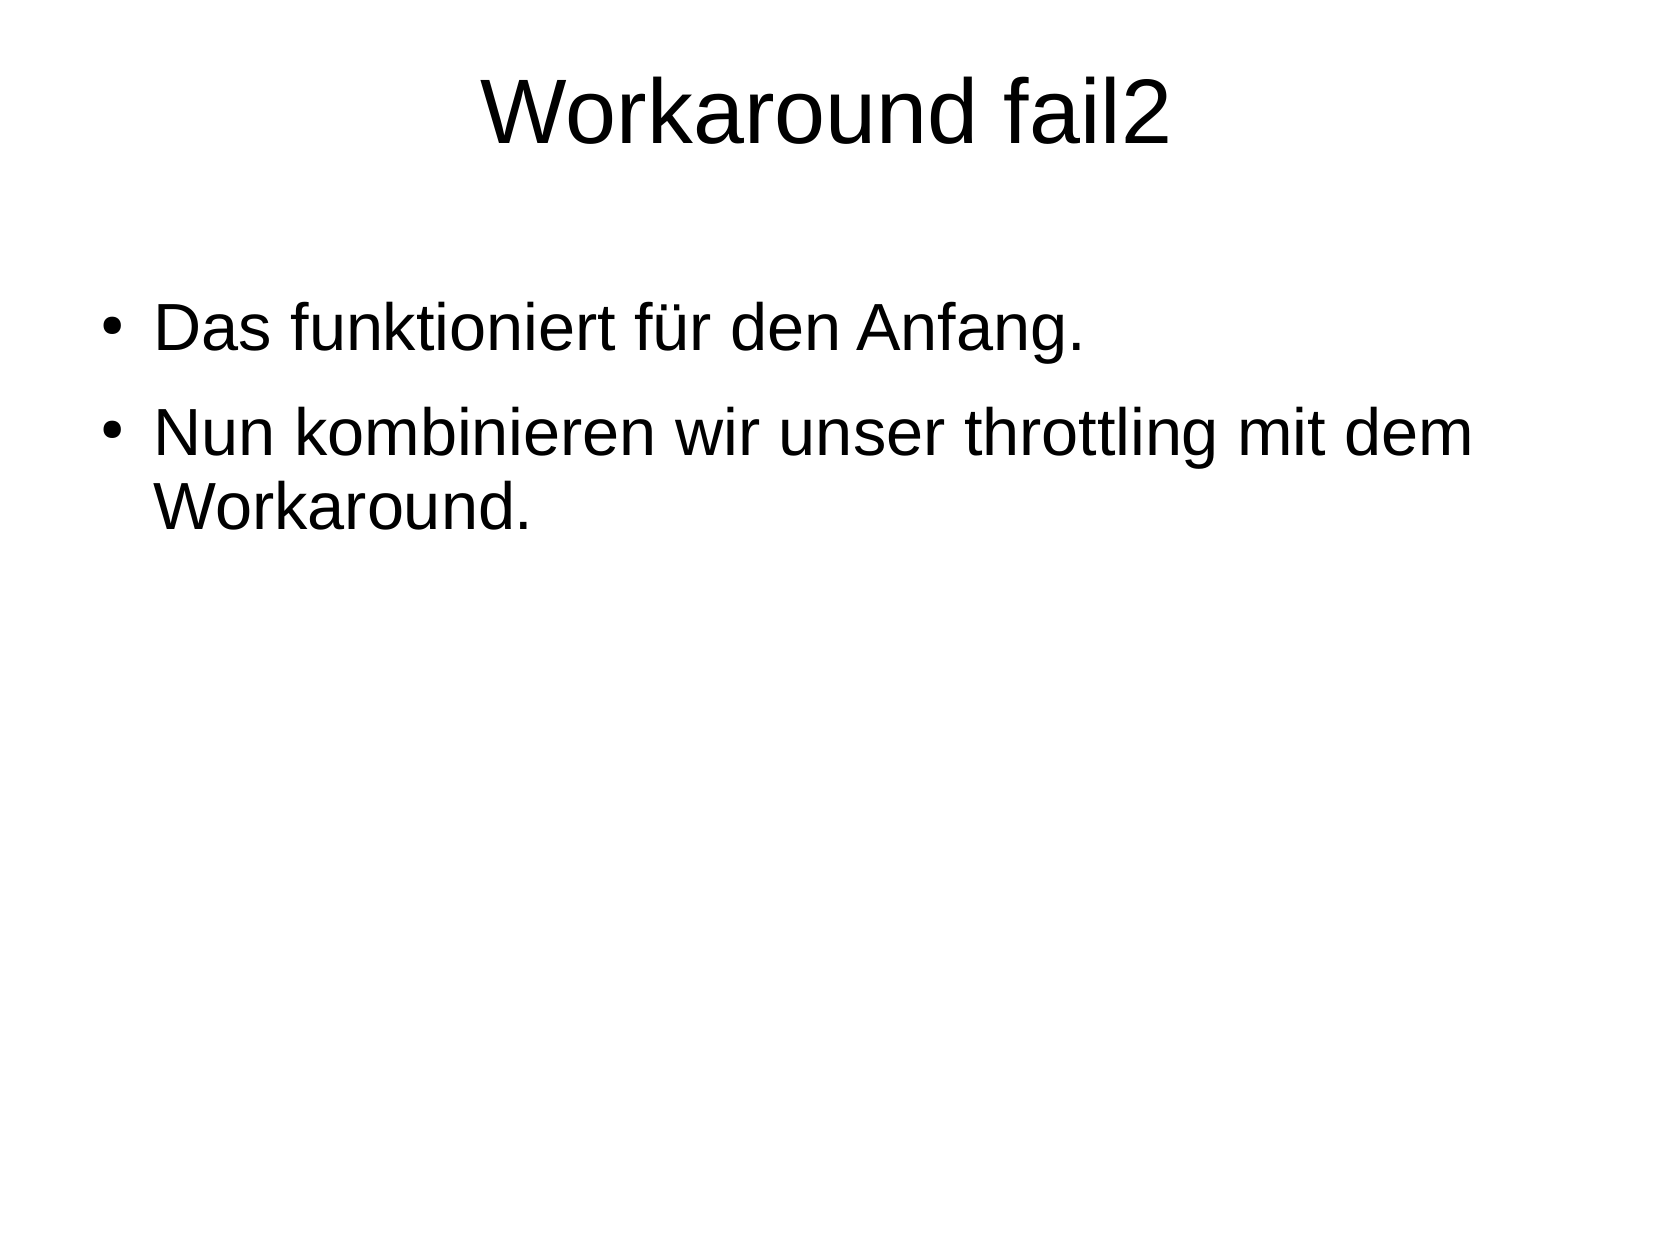

# Workaround fail2
Das funktioniert für den Anfang.
Nun kombinieren wir unser throttling mit dem Workaround.